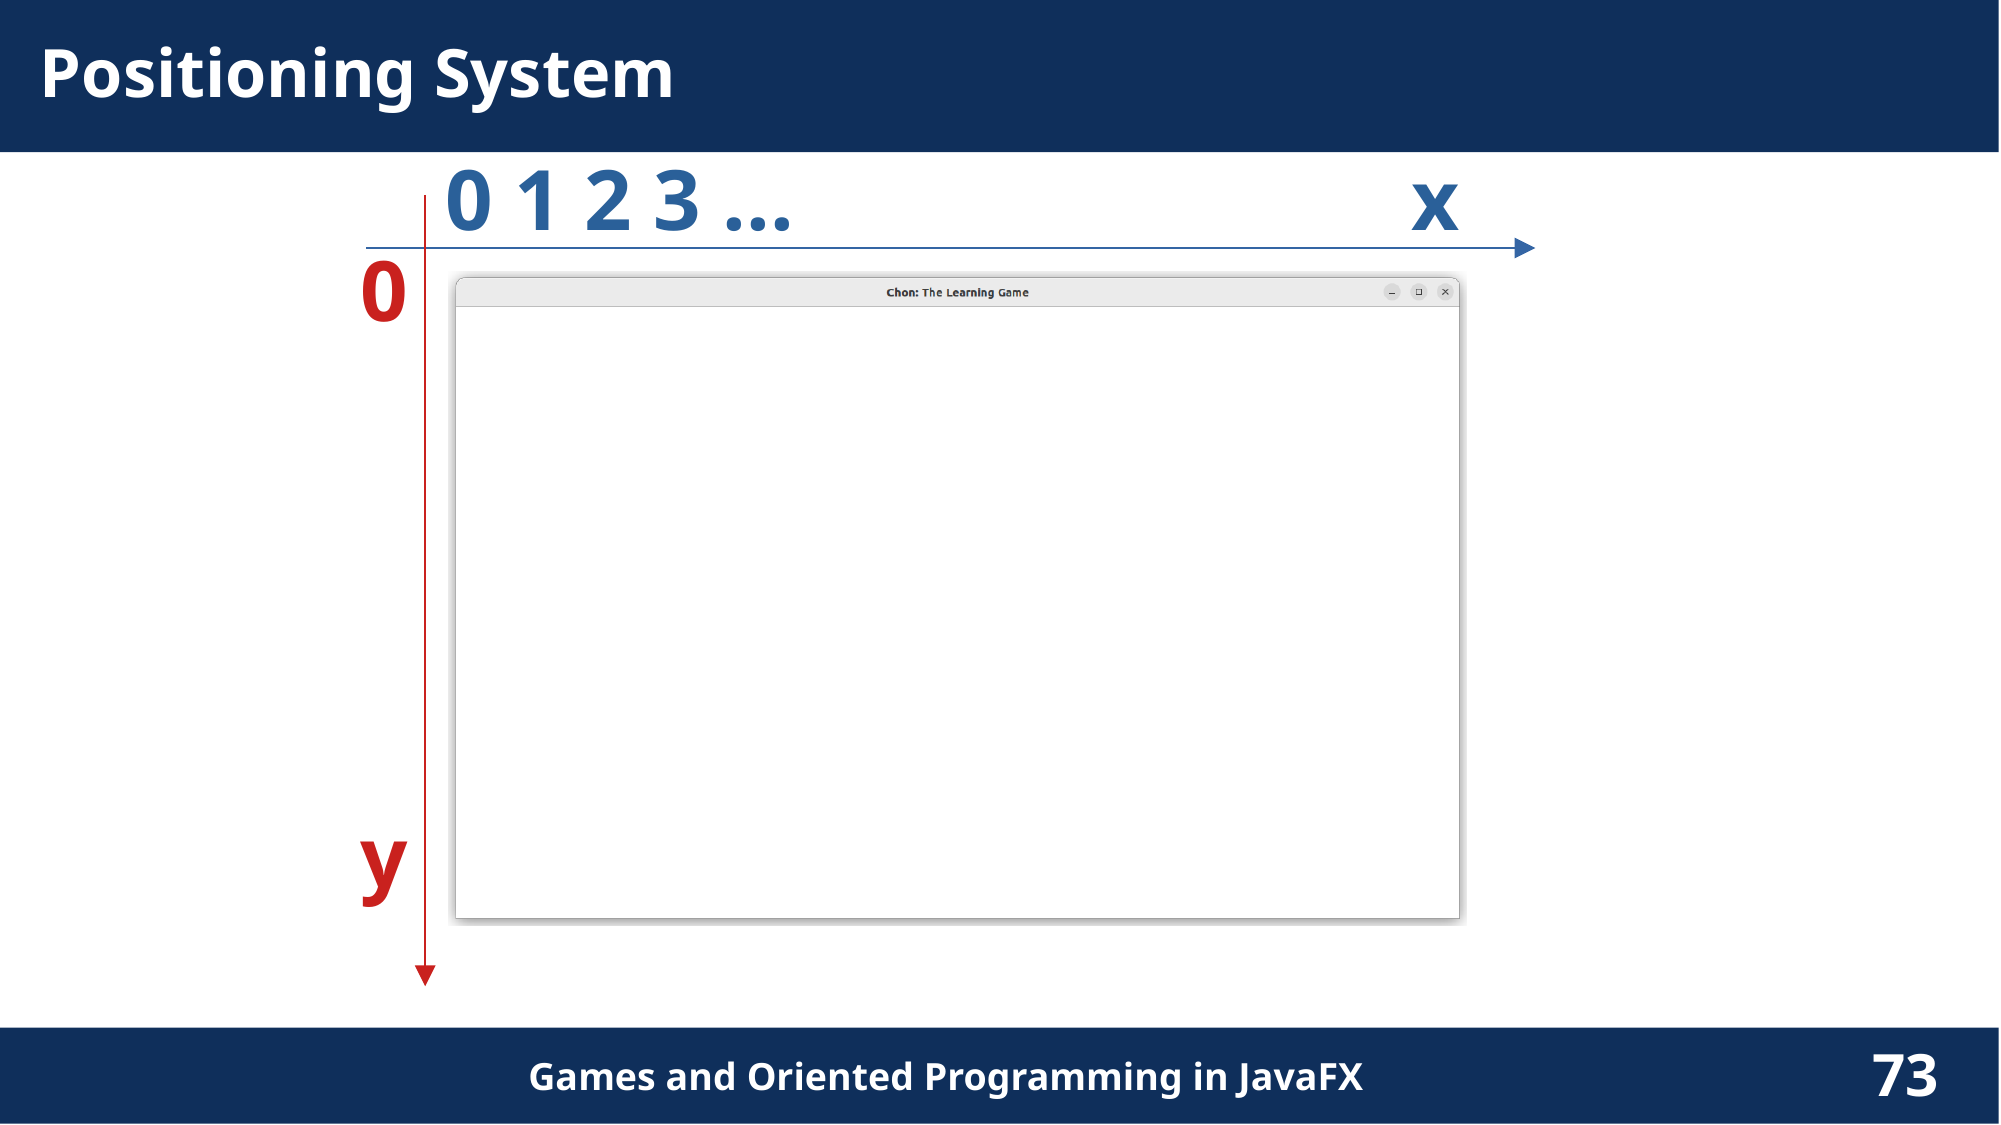

Positioning System
0 1 2 3 ...
x
0
y